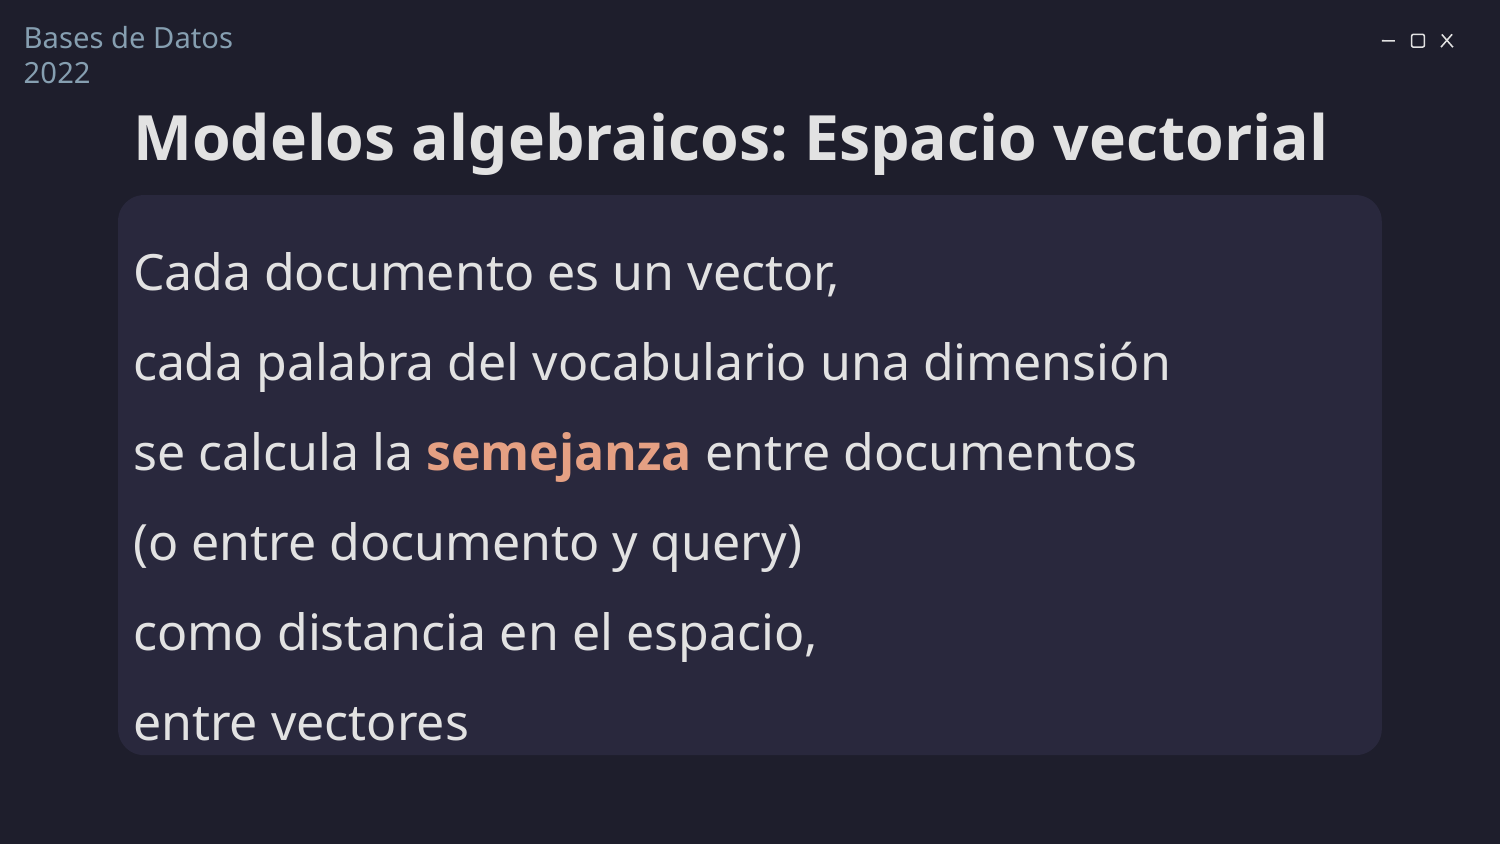

# Modelos algebraicos: Espacio vectorial
Cada documento es un vector,
cada palabra del vocabulario una dimensión
se calcula la semejanza entre documentos
(o entre documento y query)
como distancia en el espacio,
entre vectores